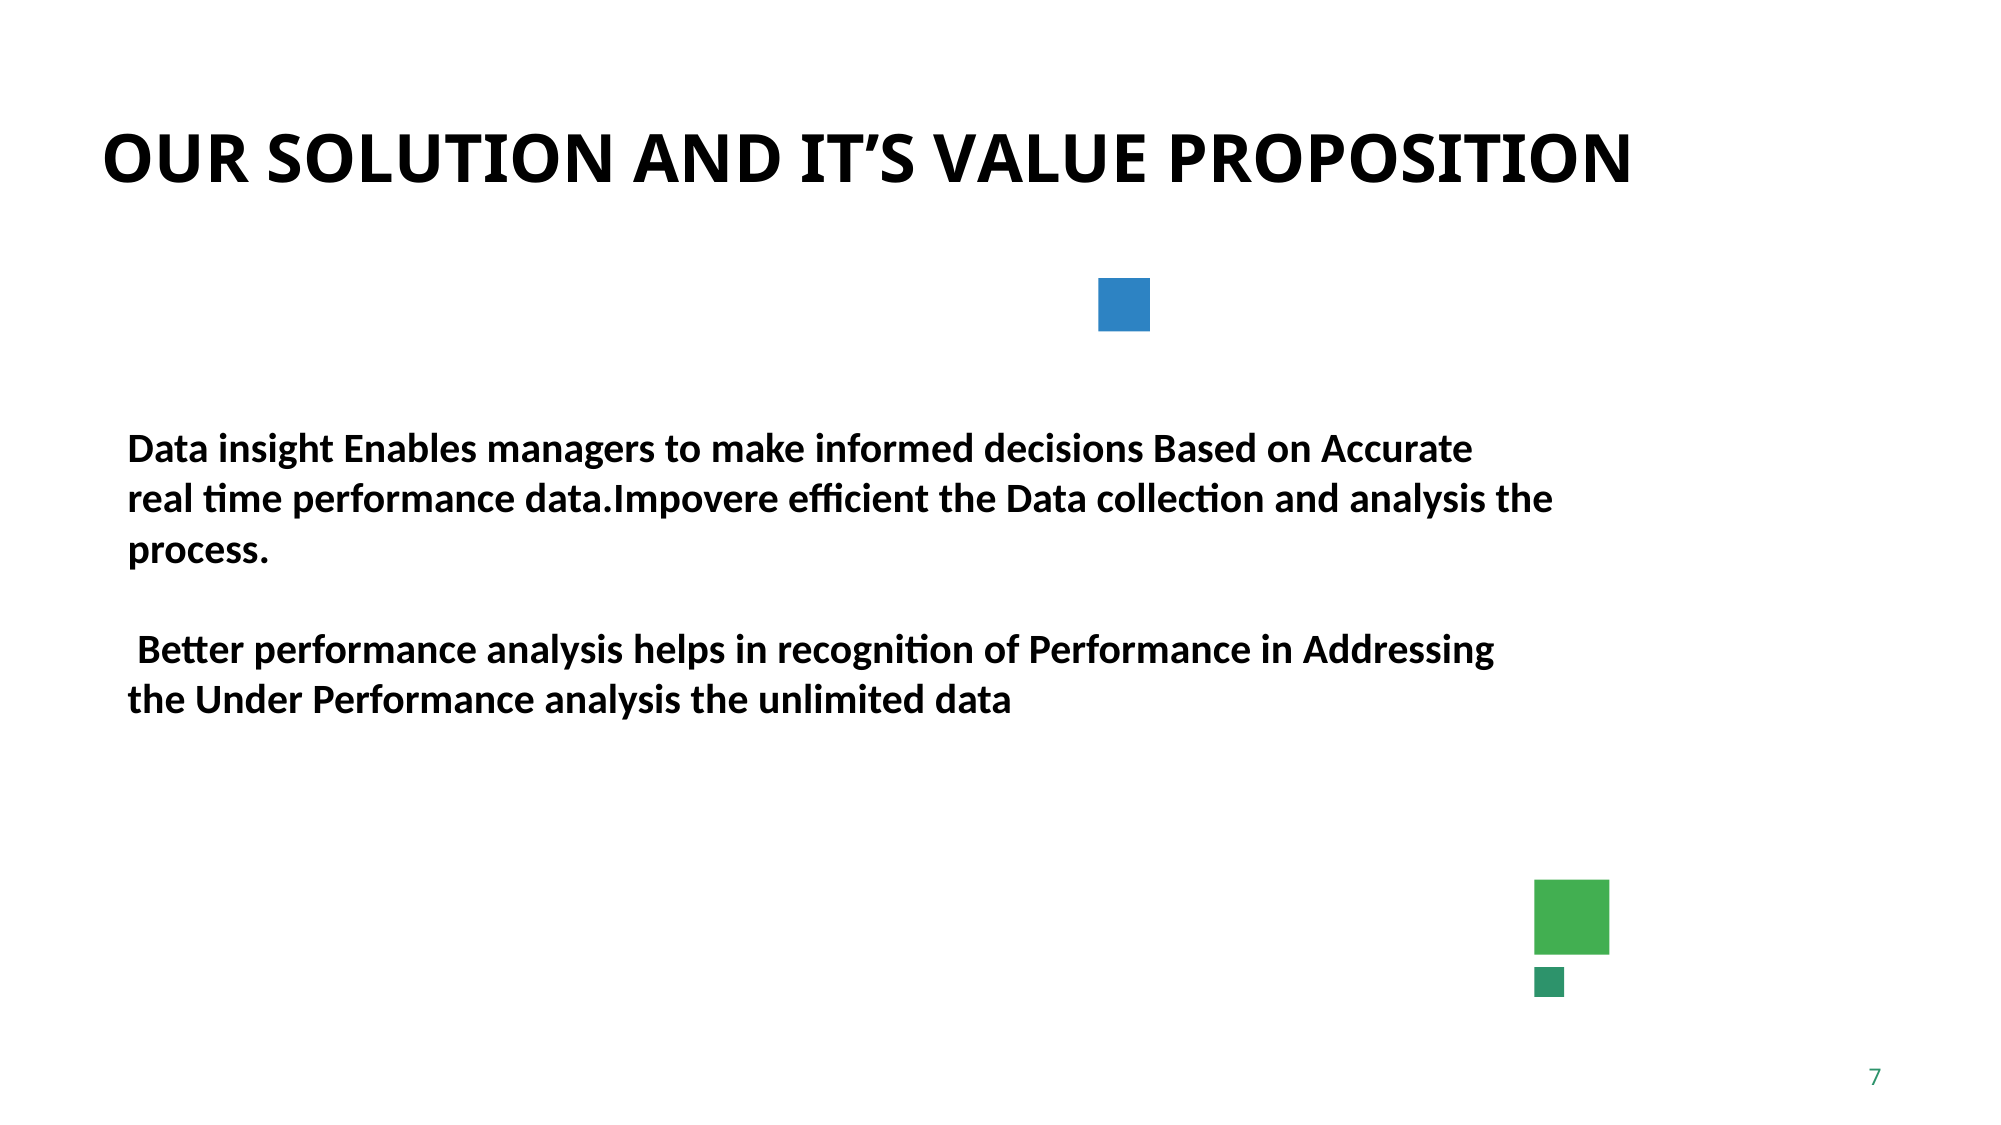

# OUR SOLUTION AND IT’S VALUE PROPOSITION
Data insight Enables managers to make informed decisions Based on Accurate
real time performance data.Impovere efficient the Data collection and analysis the process.
 Better performance analysis helps in recognition of Performance in Addressing
the Under Performance analysis the unlimited data